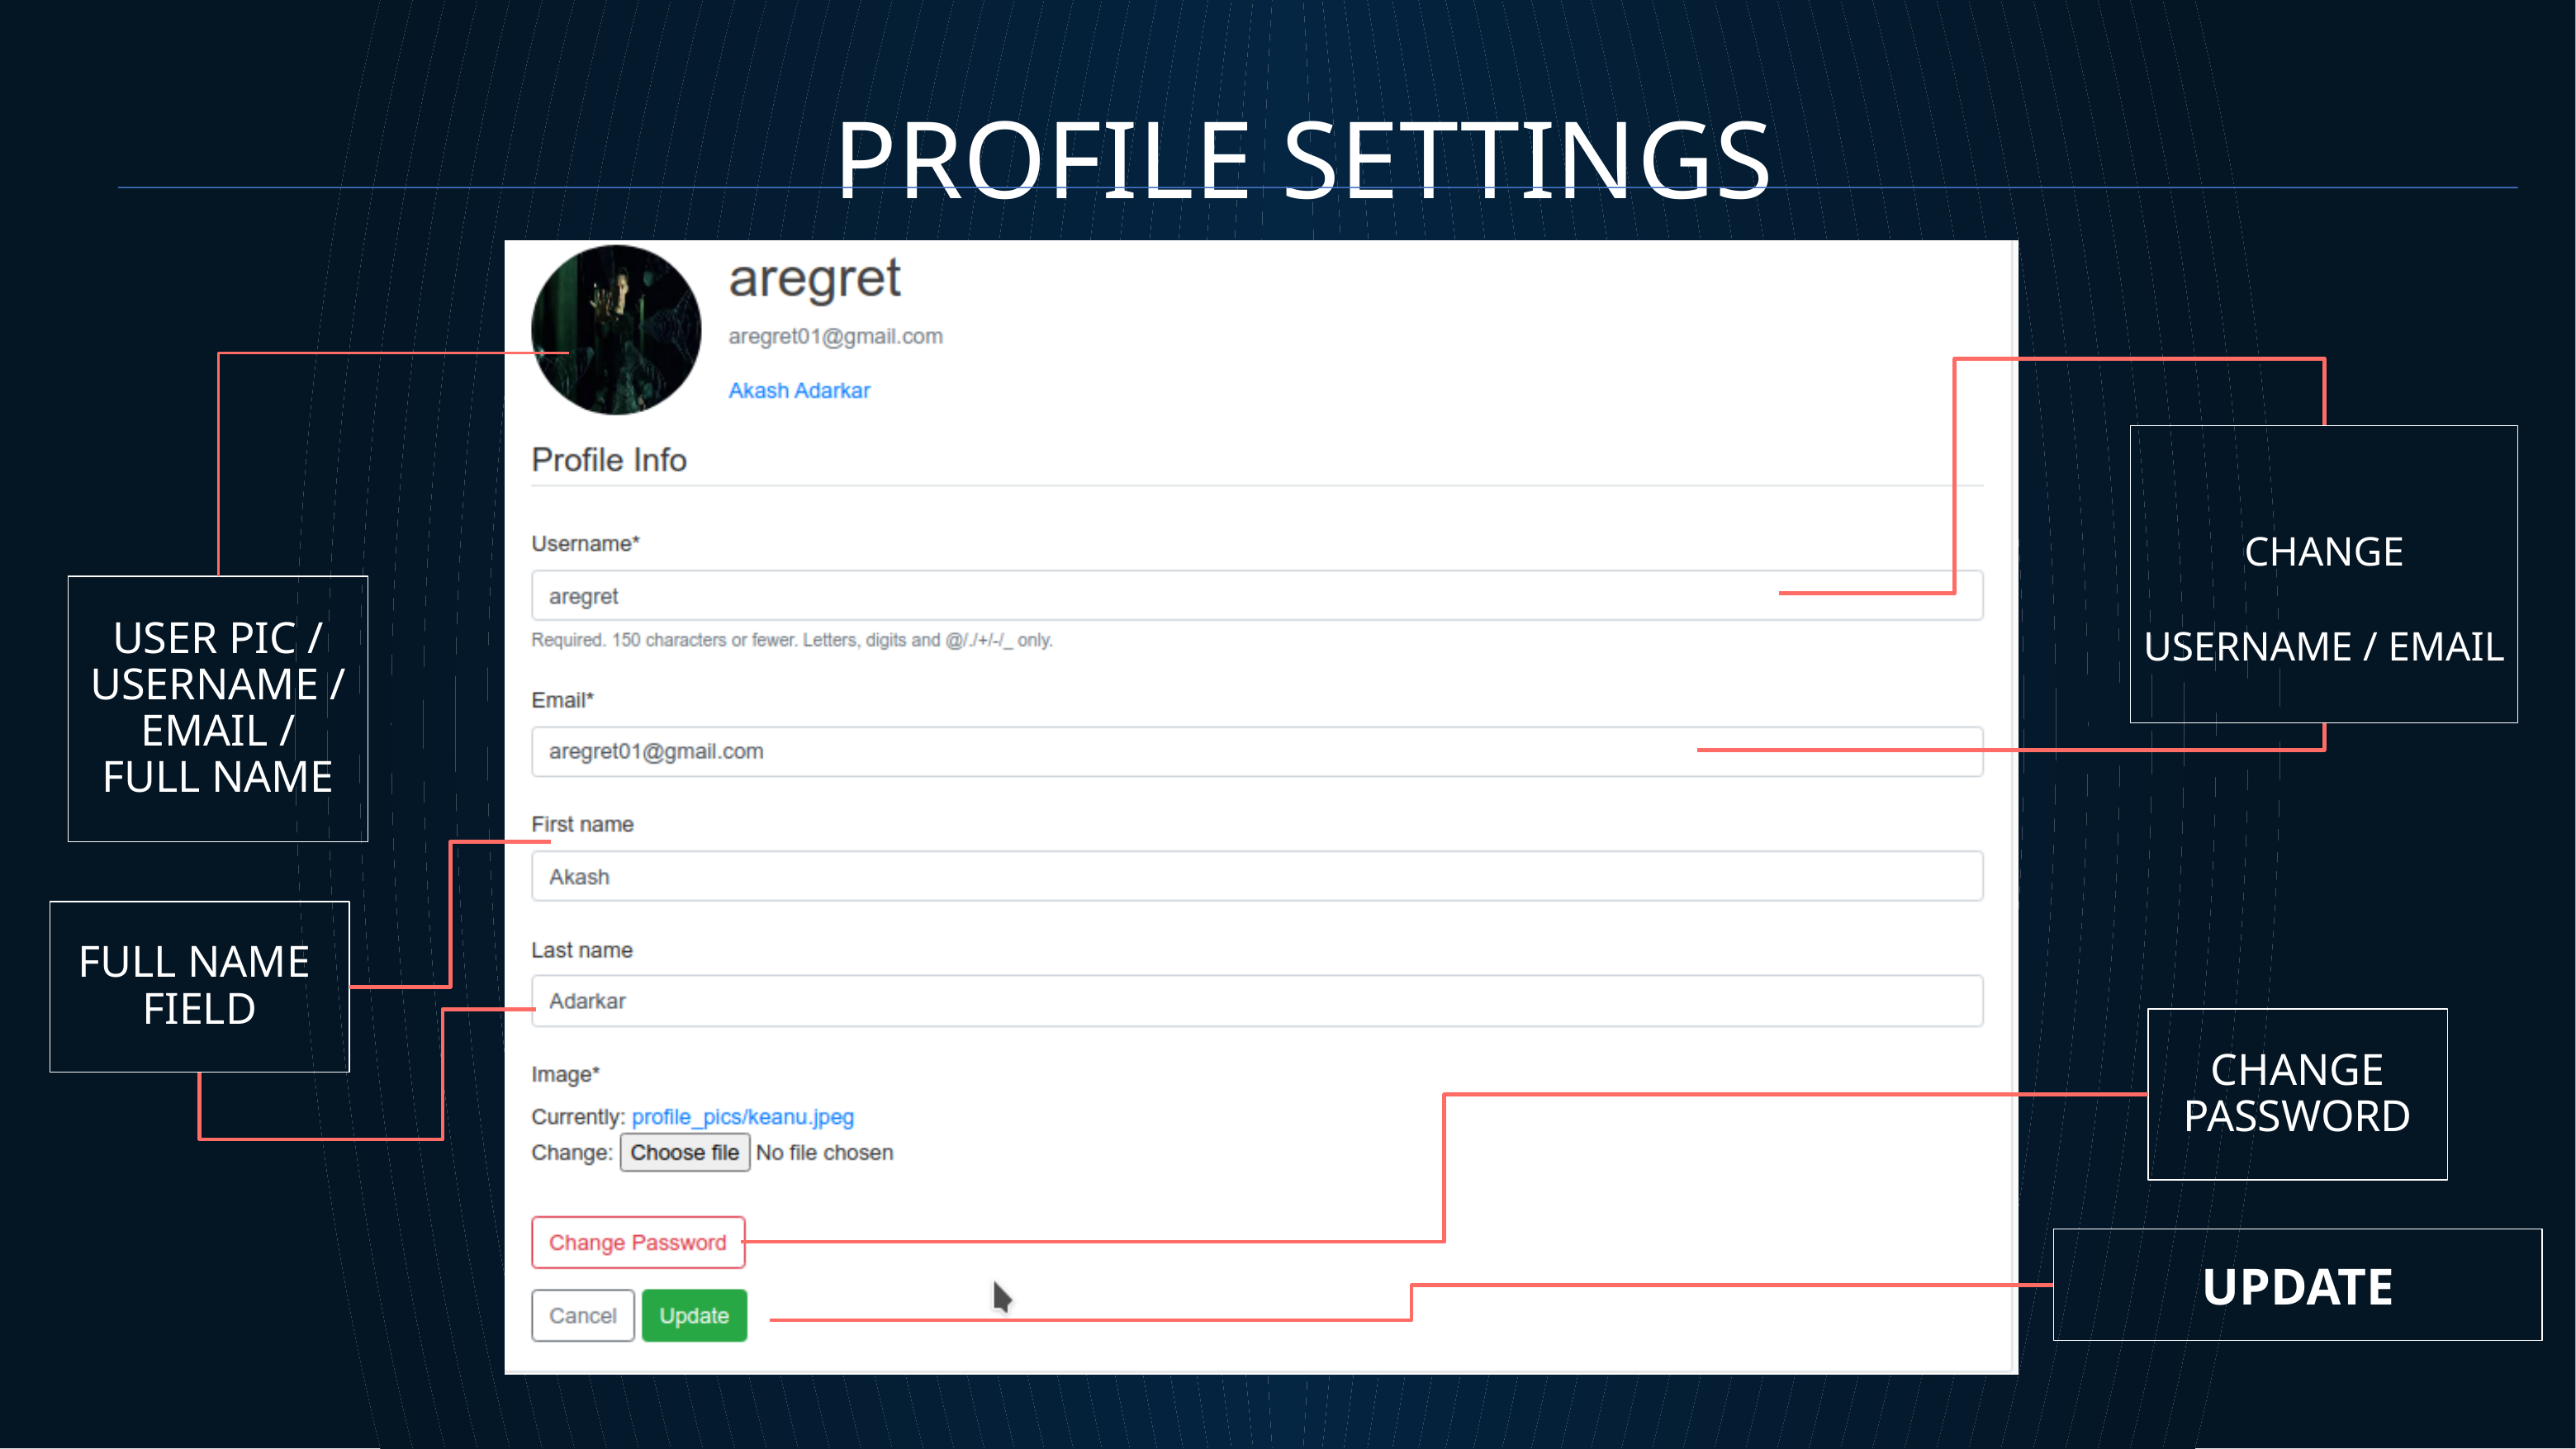

# PROFILE SETTINGS
CHANGE USERNAME / EMAIL
USER PIC / USERNAME / EMAIL /
FULL NAME
FULL NAME
FIELD
CHANGE PASSWORD
UPDATE